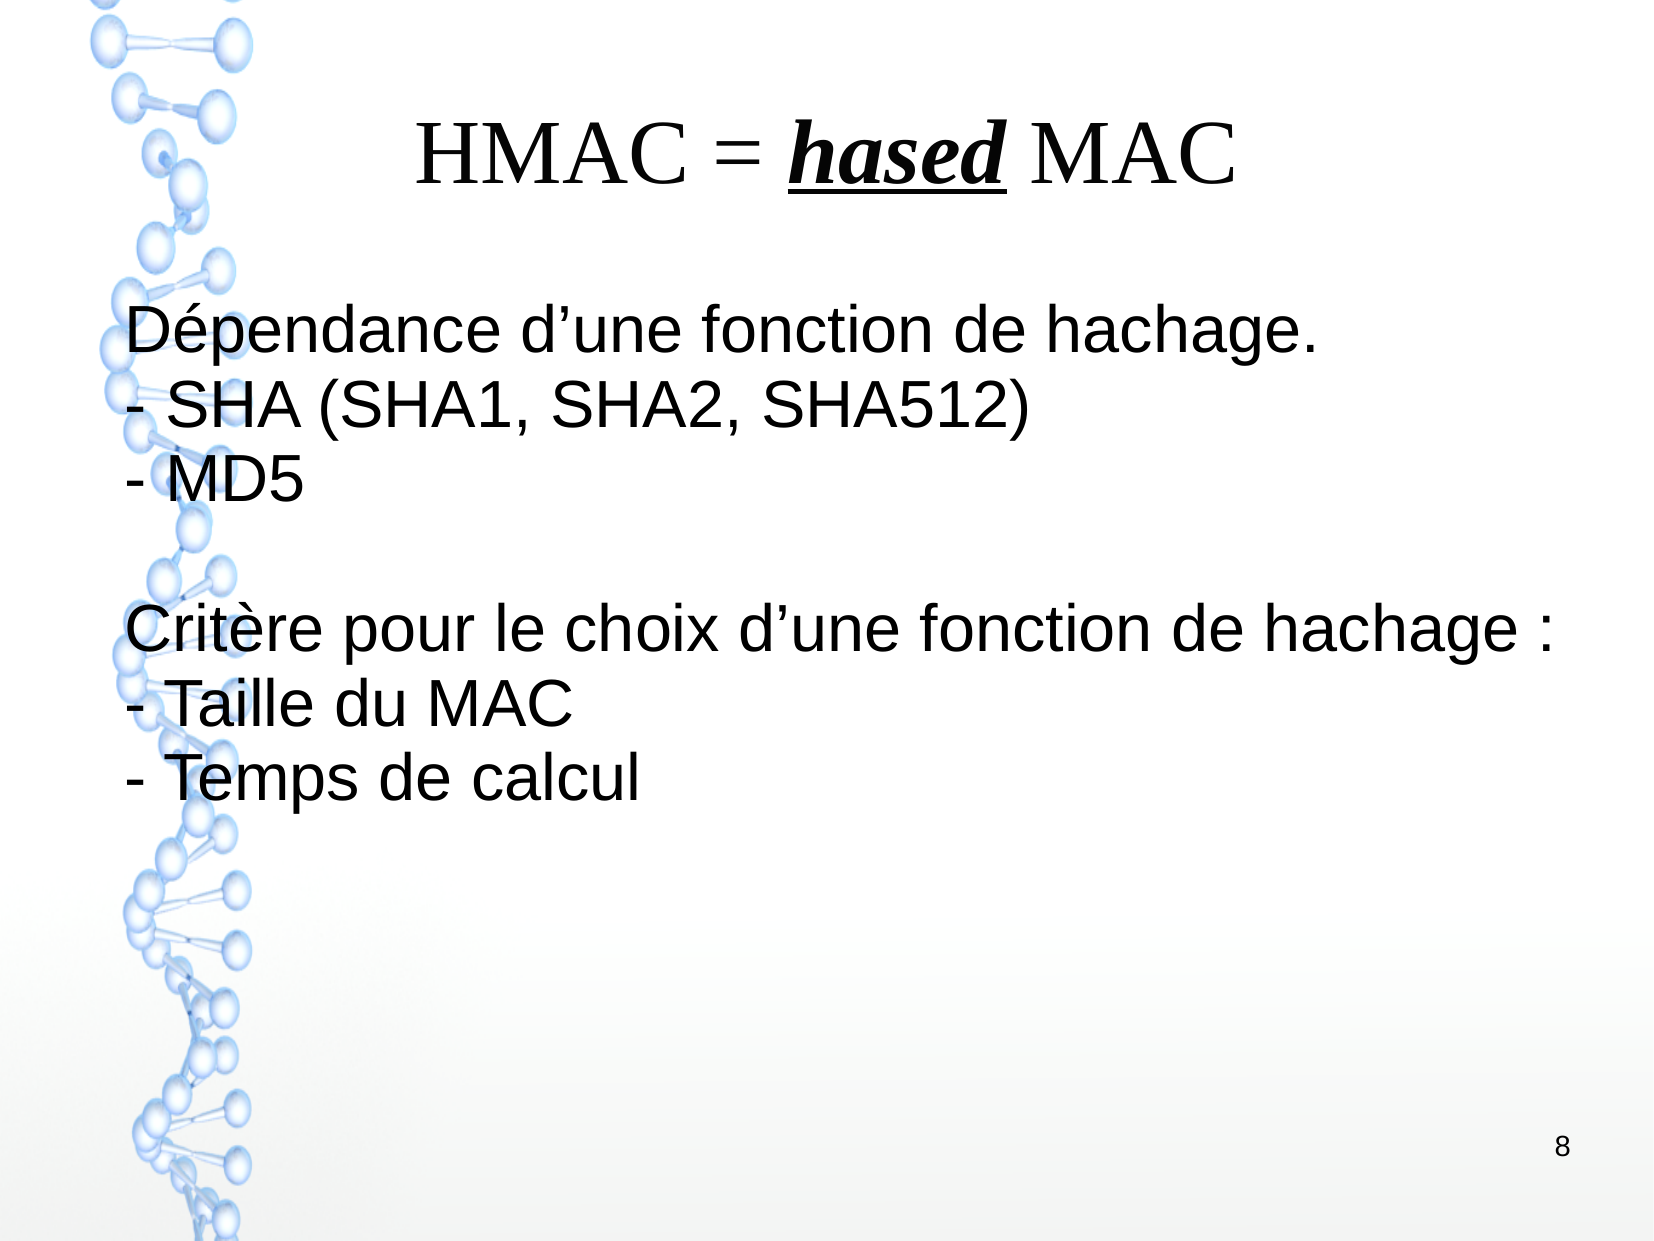

# HMAC = hased MAC
Dépendance d’une fonction de hachage.
- SHA (SHA1, SHA2, SHA512)
- MD5
Critère pour le choix d’une fonction de hachage :
- Taille du MAC
- Temps de calcul
8